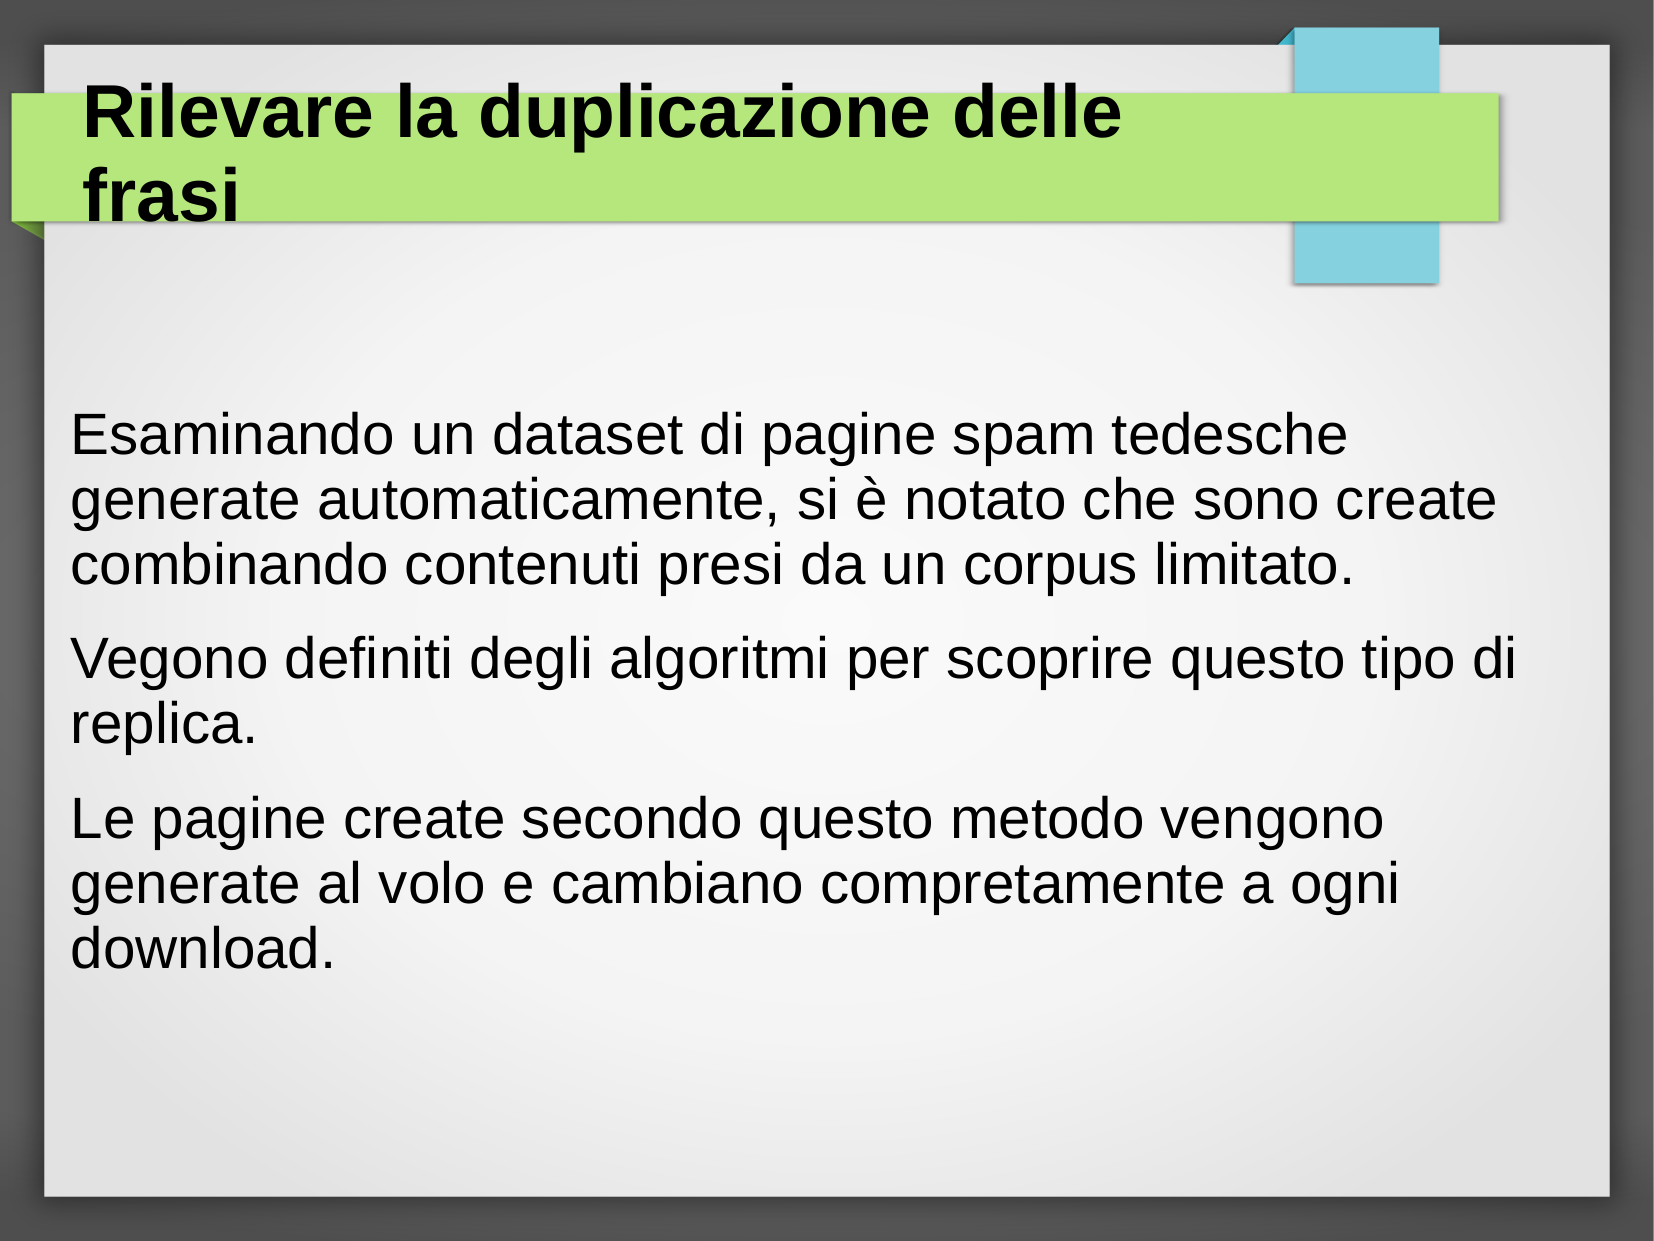

# Rilevare la duplicazione delle frasi
Esaminando un dataset di pagine spam tedesche generate automaticamente, si è notato che sono create combinando contenuti presi da un corpus limitato.
Vegono definiti degli algoritmi per scoprire questo tipo di replica.
Le pagine create secondo questo metodo vengono generate al volo e cambiano compretamente a ogni download.